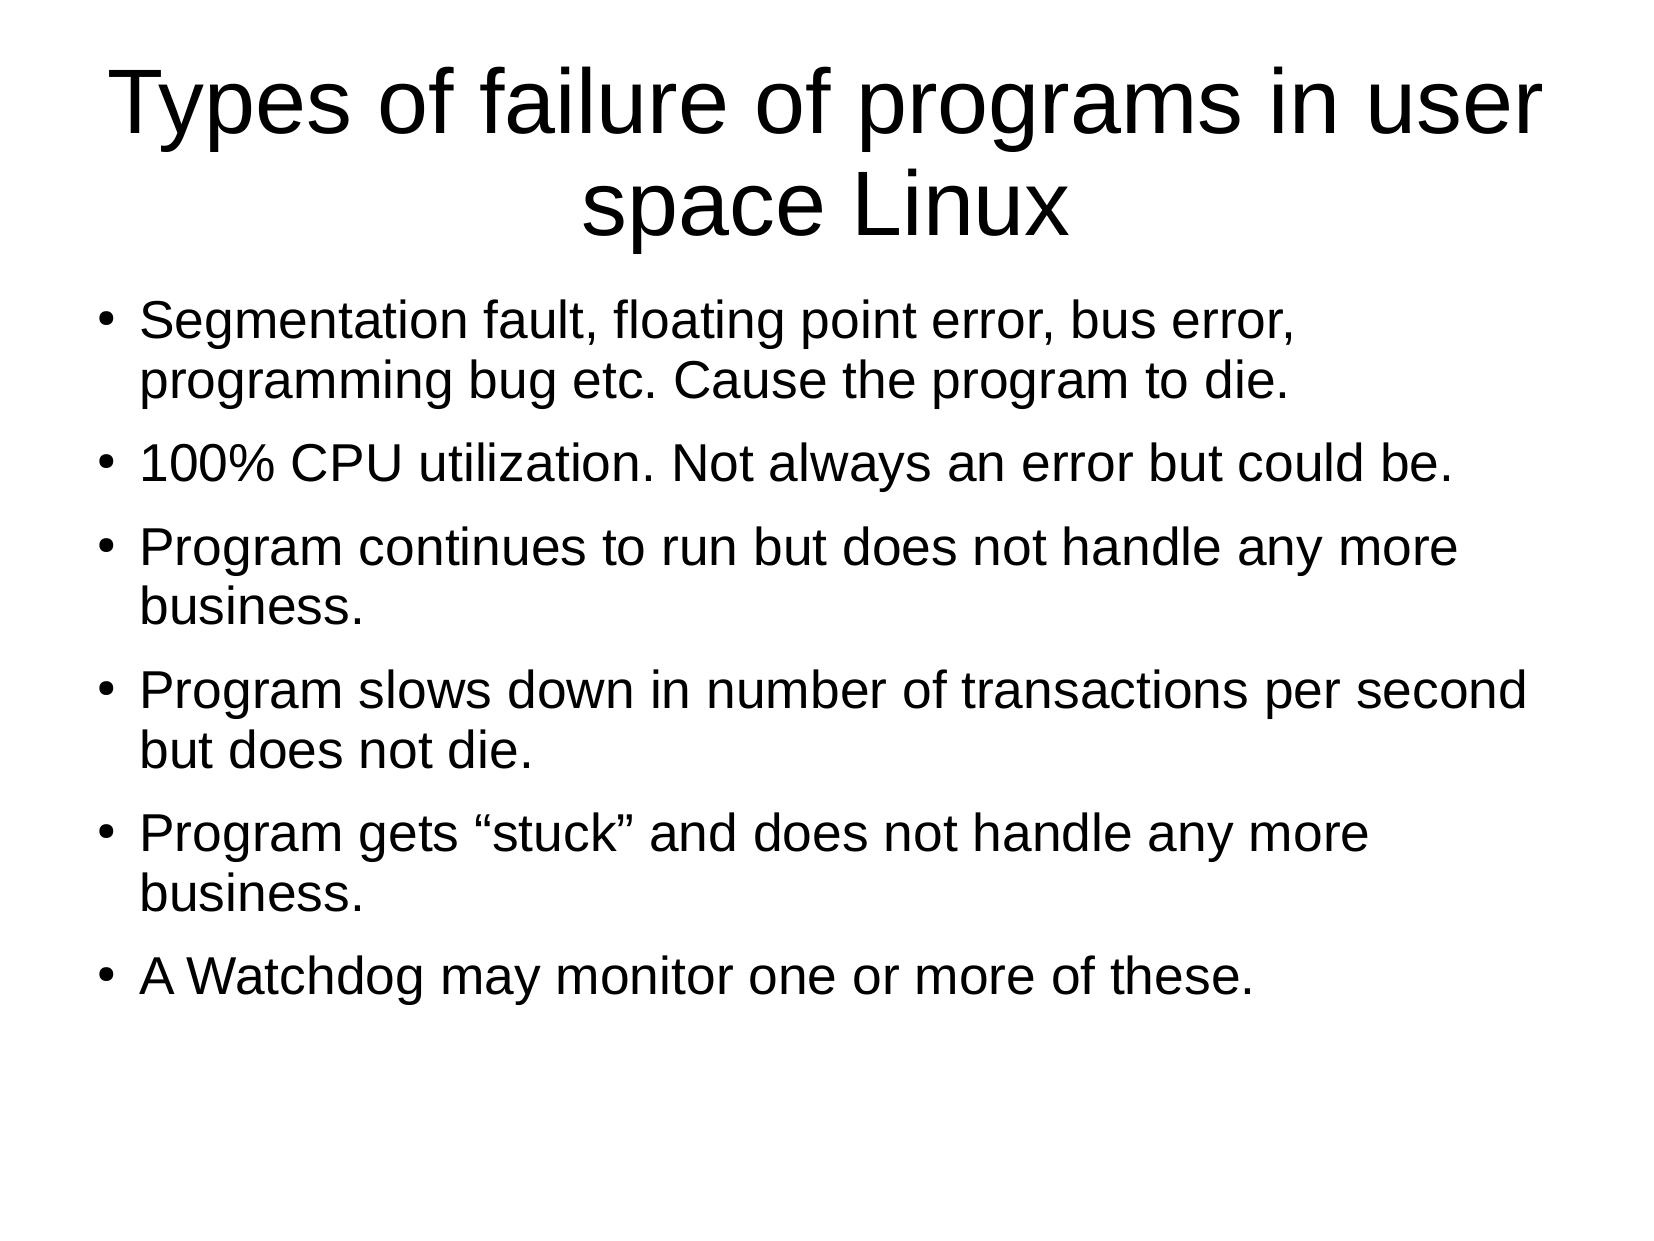

# Types of failure of programs in user space Linux
Segmentation fault, floating point error, bus error, programming bug etc. Cause the program to die.
100% CPU utilization. Not always an error but could be.
Program continues to run but does not handle any more business.
Program slows down in number of transactions per second but does not die.
Program gets “stuck” and does not handle any more business.
A Watchdog may monitor one or more of these.